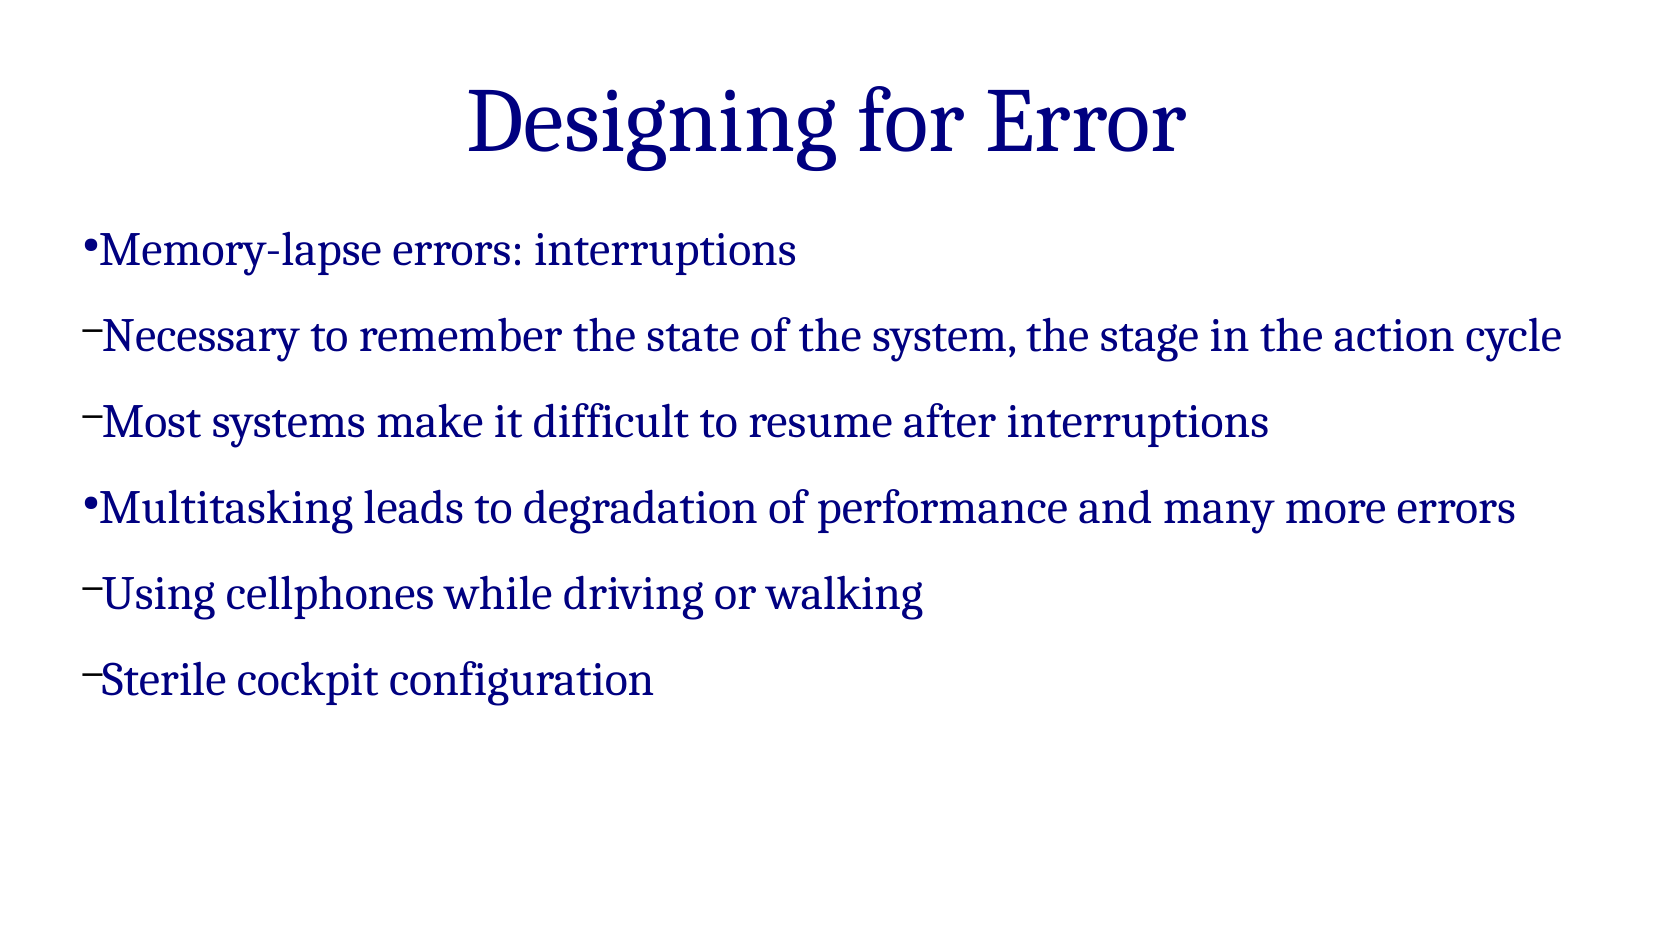

# Designing for Error
Memory-lapse errors: interruptions
Necessary to remember the state of the system, the stage in the action cycle
Most systems make it difficult to resume after interruptions
Multitasking leads to degradation of performance and many more errors
Using cellphones while driving or walking
Sterile cockpit configuration